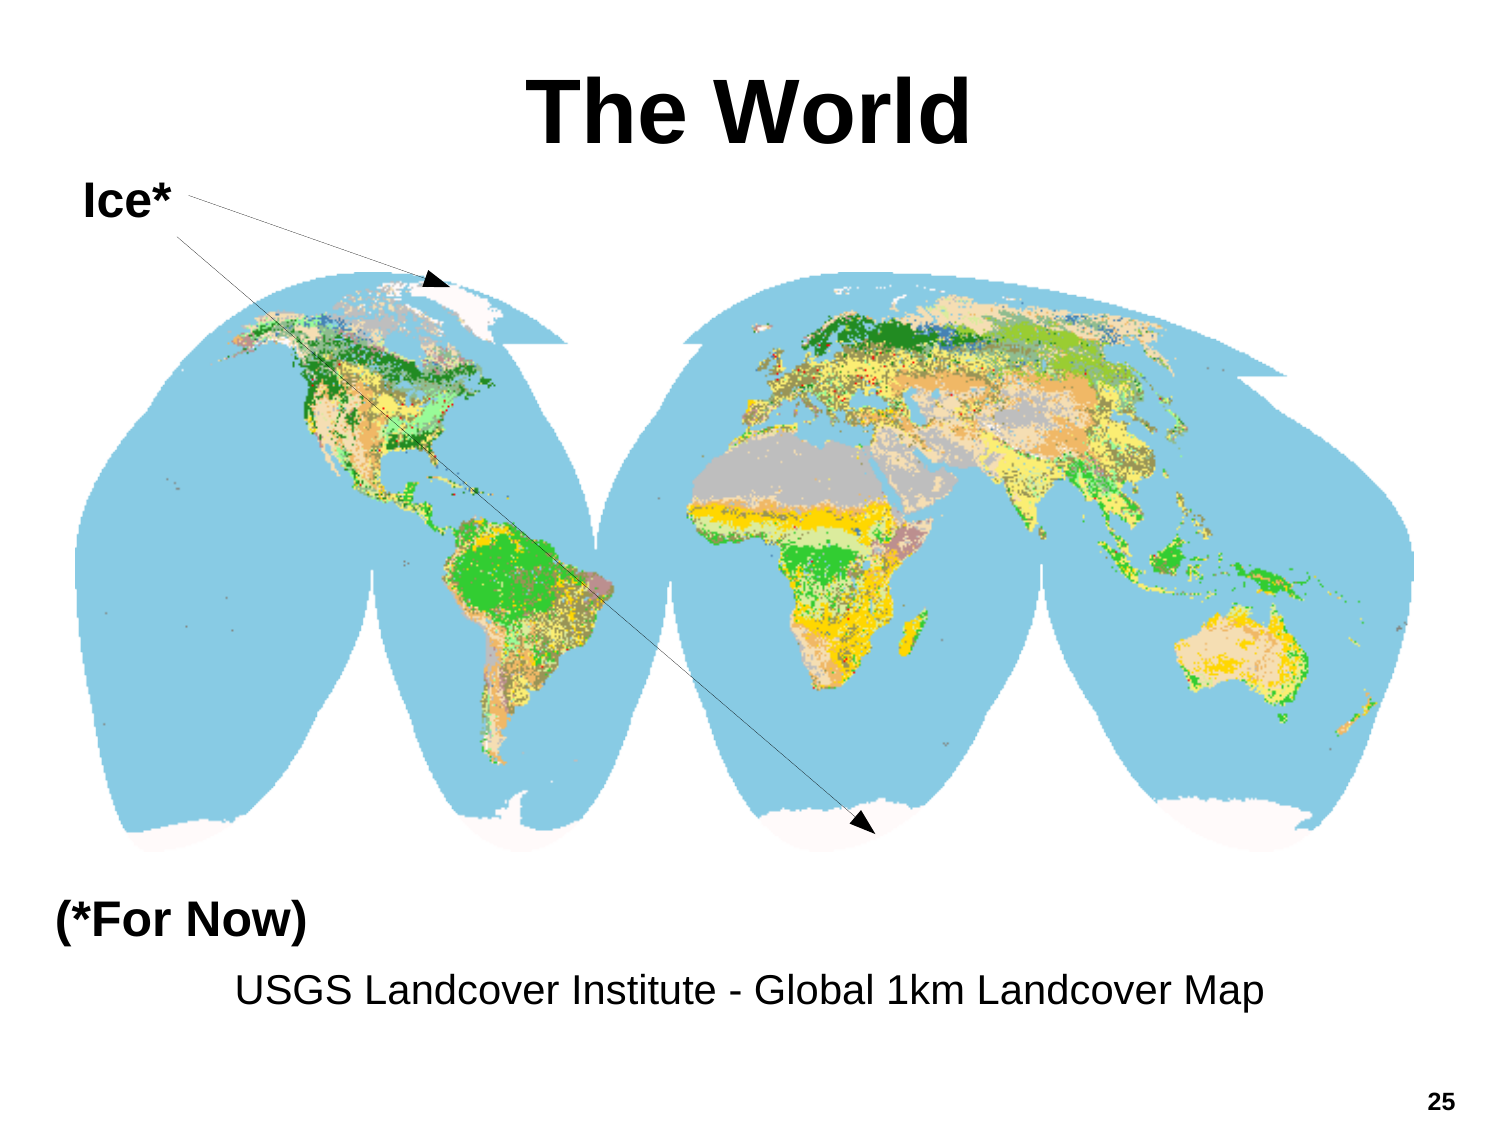

The World
Ice*
(*For Now)
USGS Landcover Institute - Global 1km Landcover Map